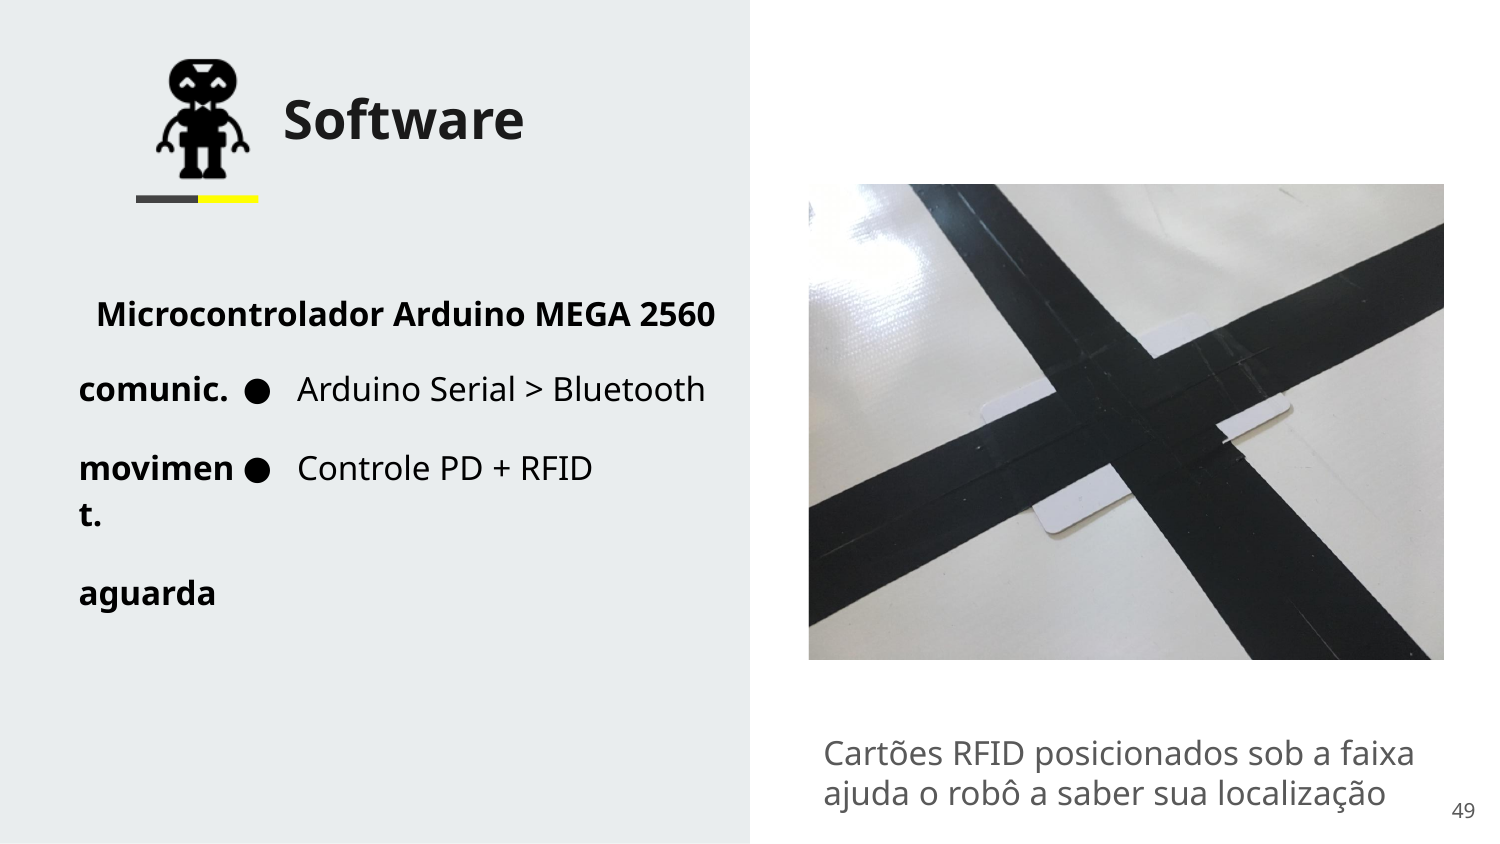

Software
# Microcontrolador Arduino MEGA 2560
comunic.
moviment.
aguarda
Arduino Serial > Bluetooth
Controle PD + RFID
Cartões RFID posicionados sob a faixa ajuda o robô a saber sua localização